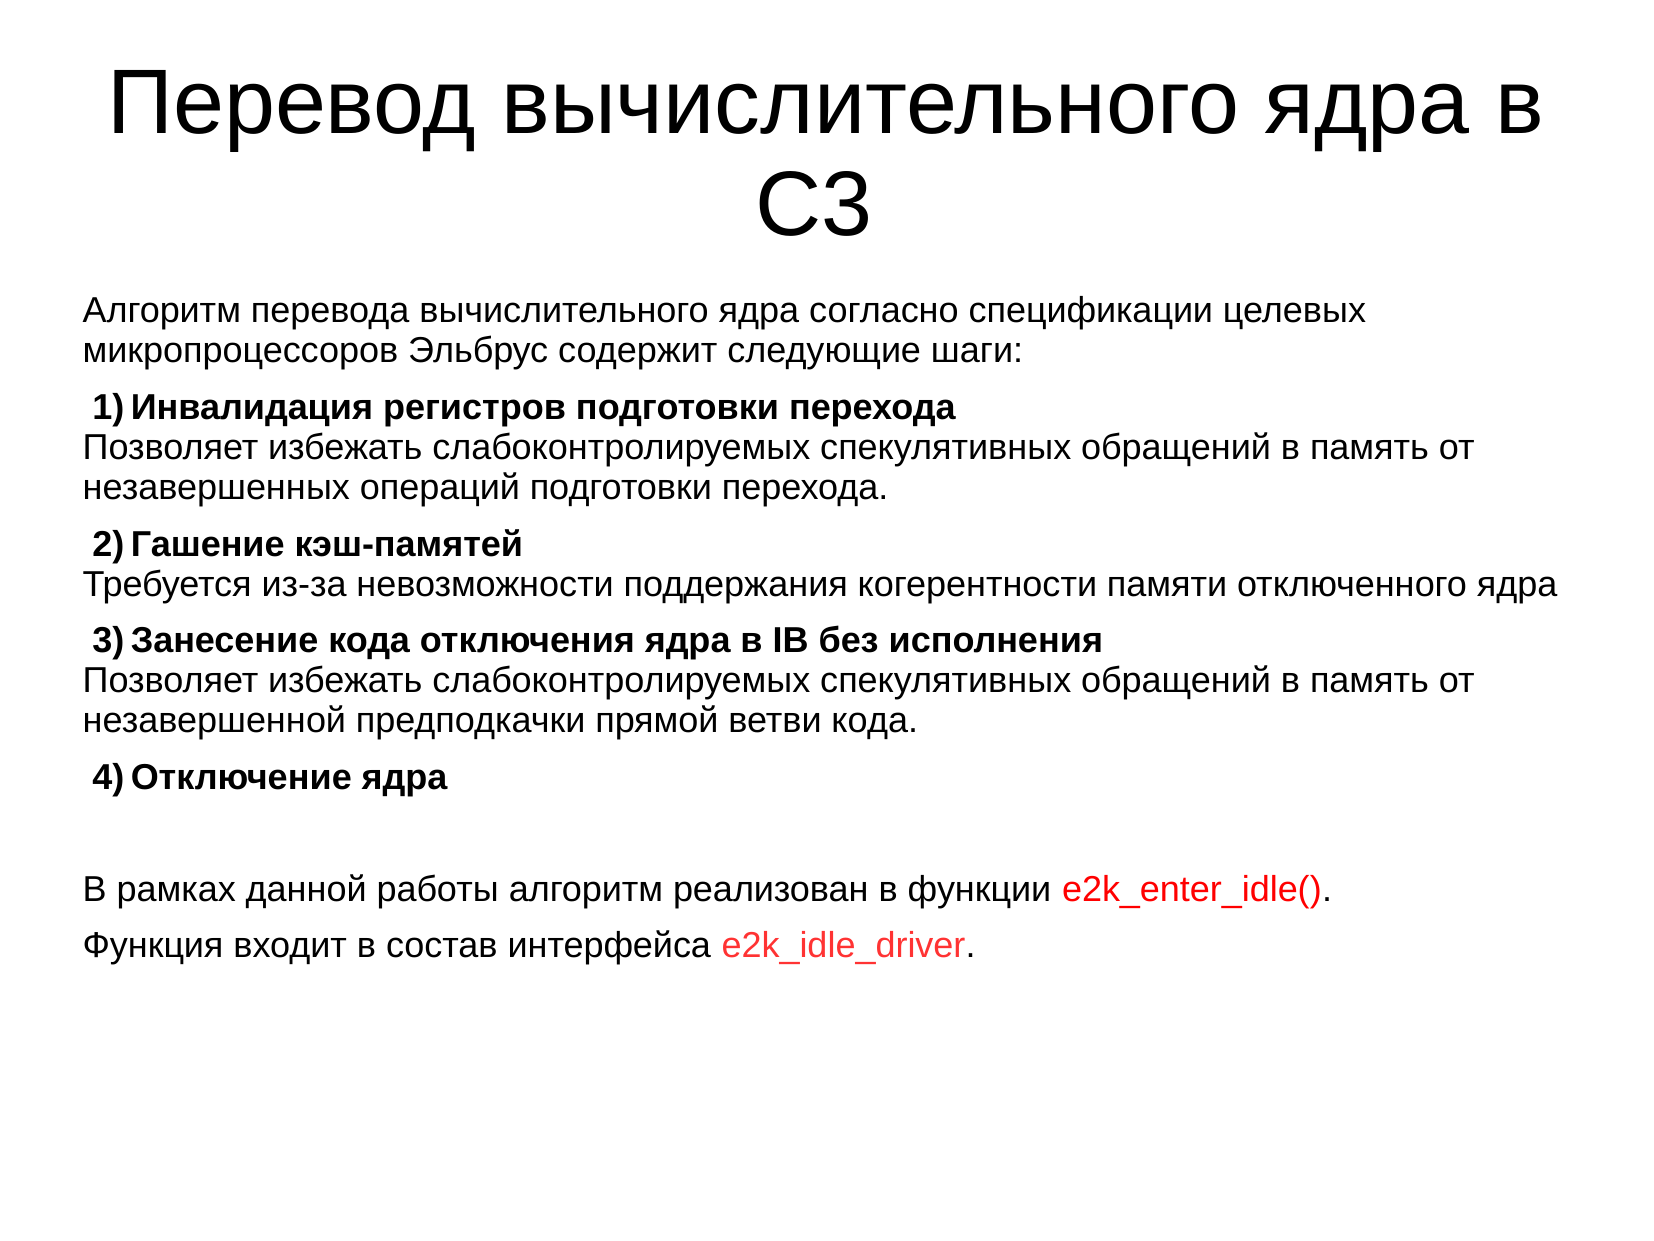

Перевод вычислительного ядра в С3
# Алгоритм перевода вычислительного ядра согласно спецификации целевых микропроцессоров Эльбрус содержит следующие шаги:
 Инвалидация регистров подготовки перехода
Позволяет избежать слабоконтролируемых спекулятивных обращений в память от незавершенных операций подготовки перехода.
 Гашение кэш-памятей
Требуется из-за невозможности поддержания когерентности памяти отключенного ядра
 Занесение кода отключения ядра в IB без исполнения
Позволяет избежать слабоконтролируемых спекулятивных обращений в память от незавершенной предподкачки прямой ветви кода.
 Отключение ядра
В рамках данной работы алгоритм реализован в функции e2k_enter_idle().
Функция входит в состав интерфейса e2k_idle_driver.